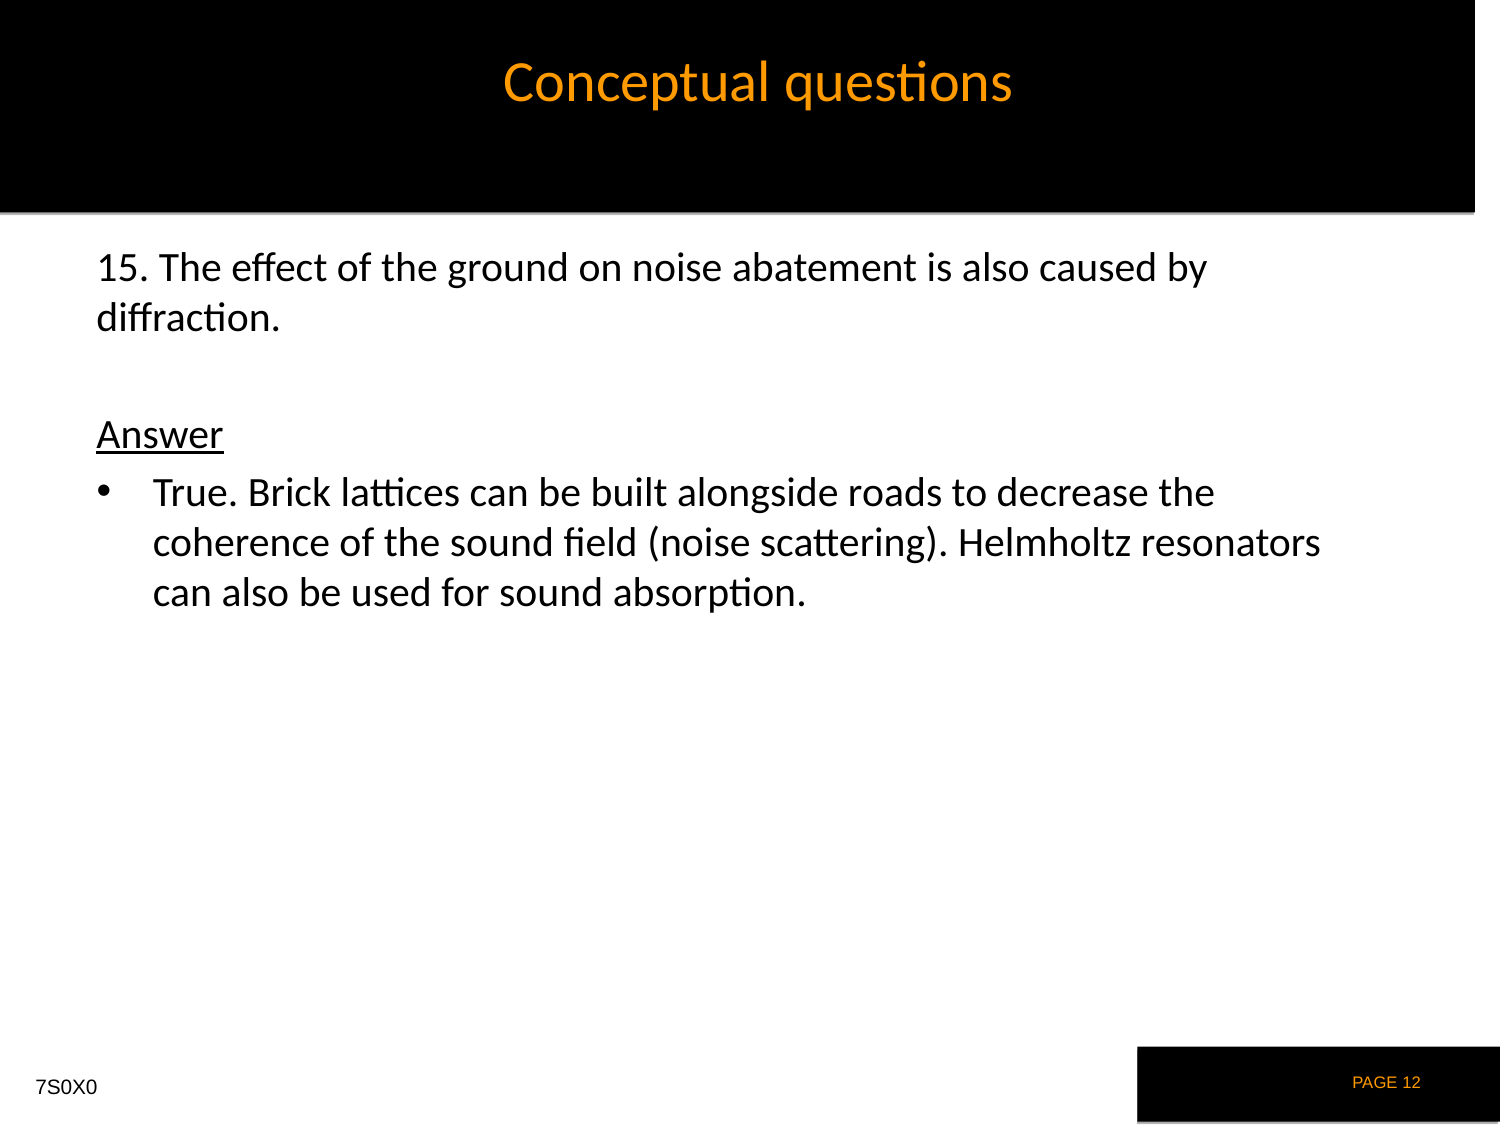

# Conceptual questions
15. The effect of the ground on noise abatement is also caused by diffraction.
Answer
True. Brick lattices can be built alongside roads to decrease the coherence of the sound field (noise scattering). Helmholtz resonators can also be used for sound absorption.
PAGE 12
7S0X0
2017/02/09
PAGE